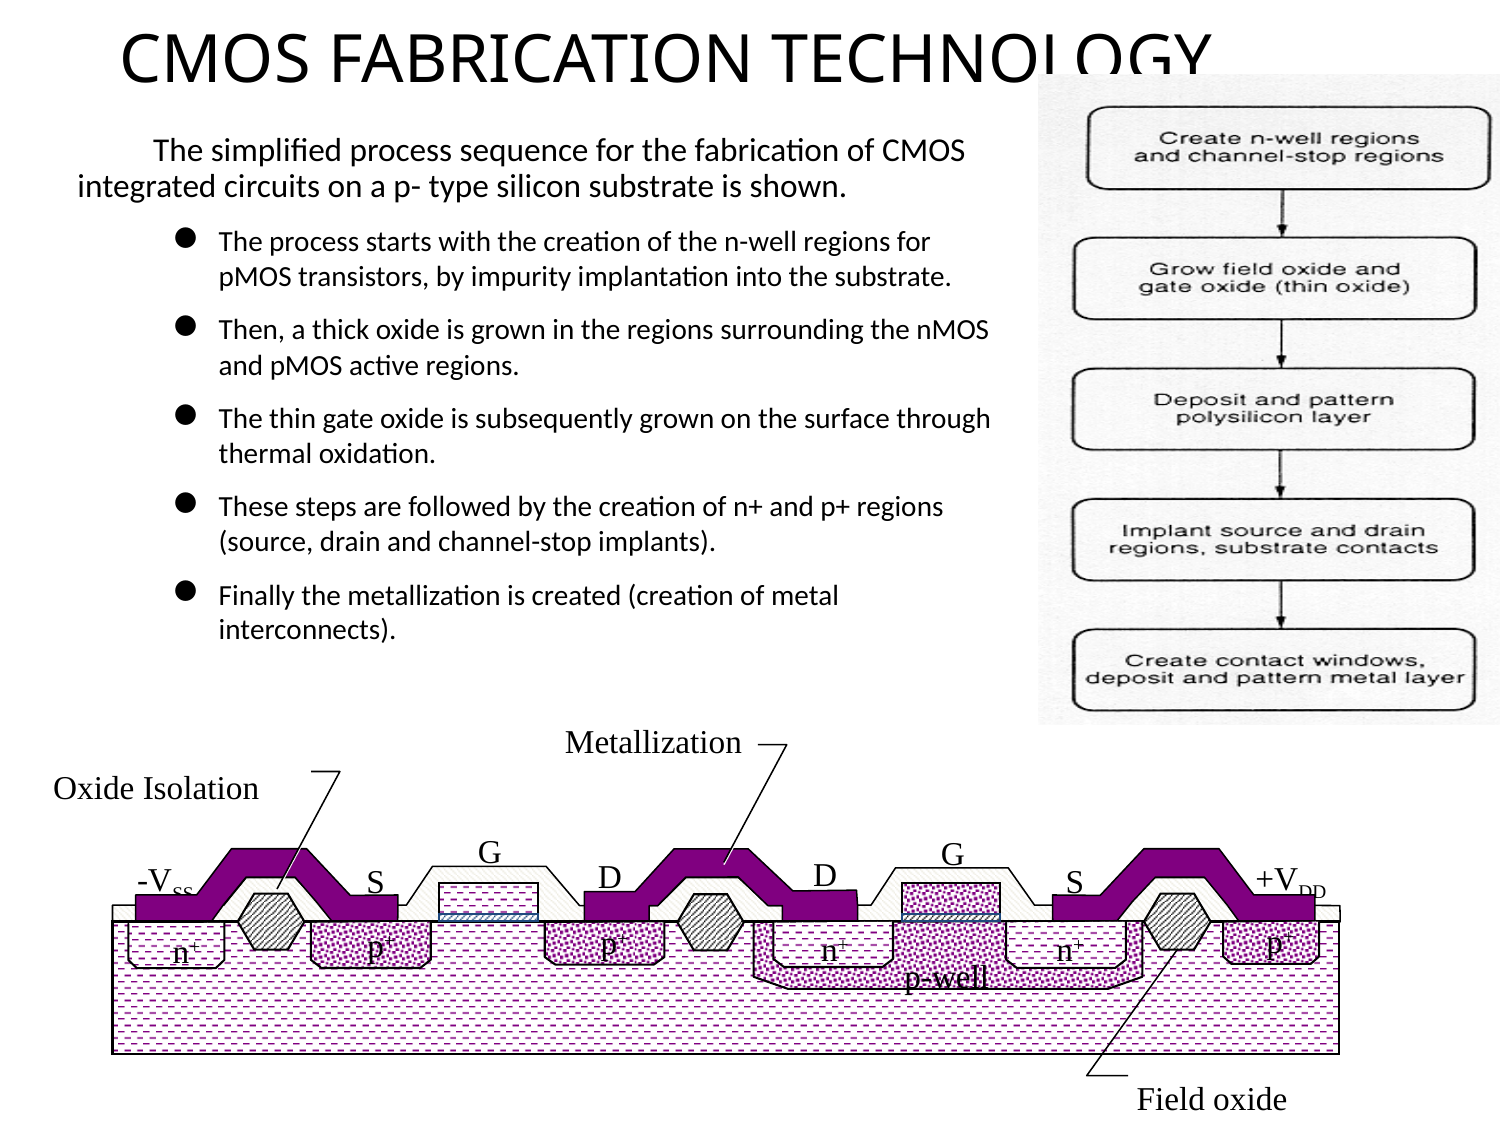

# CMOS FABRICATION TECHNOLOGY
The simplified process sequence for the fabrication of CMOS integrated circuits on a p- type silicon substrate is shown.
The process starts with the creation of the n-well regions for pMOS transistors, by impurity implantation into the substrate.
Then, a thick oxide is grown in the regions surrounding the nMOS and pMOS active regions.
The thin gate oxide is subsequently grown on the surface through thermal oxidation.
These steps are followed by the creation of n+ and p+ regions (source, drain and channel-stop implants).
Finally the metallization is created (creation of metal interconnects).
Metallization
Oxide Isolation
G
G
D
D
+VDD
-VSS
S
S
p+
p+
p+
n+
n+
n+
p-well
Field oxide